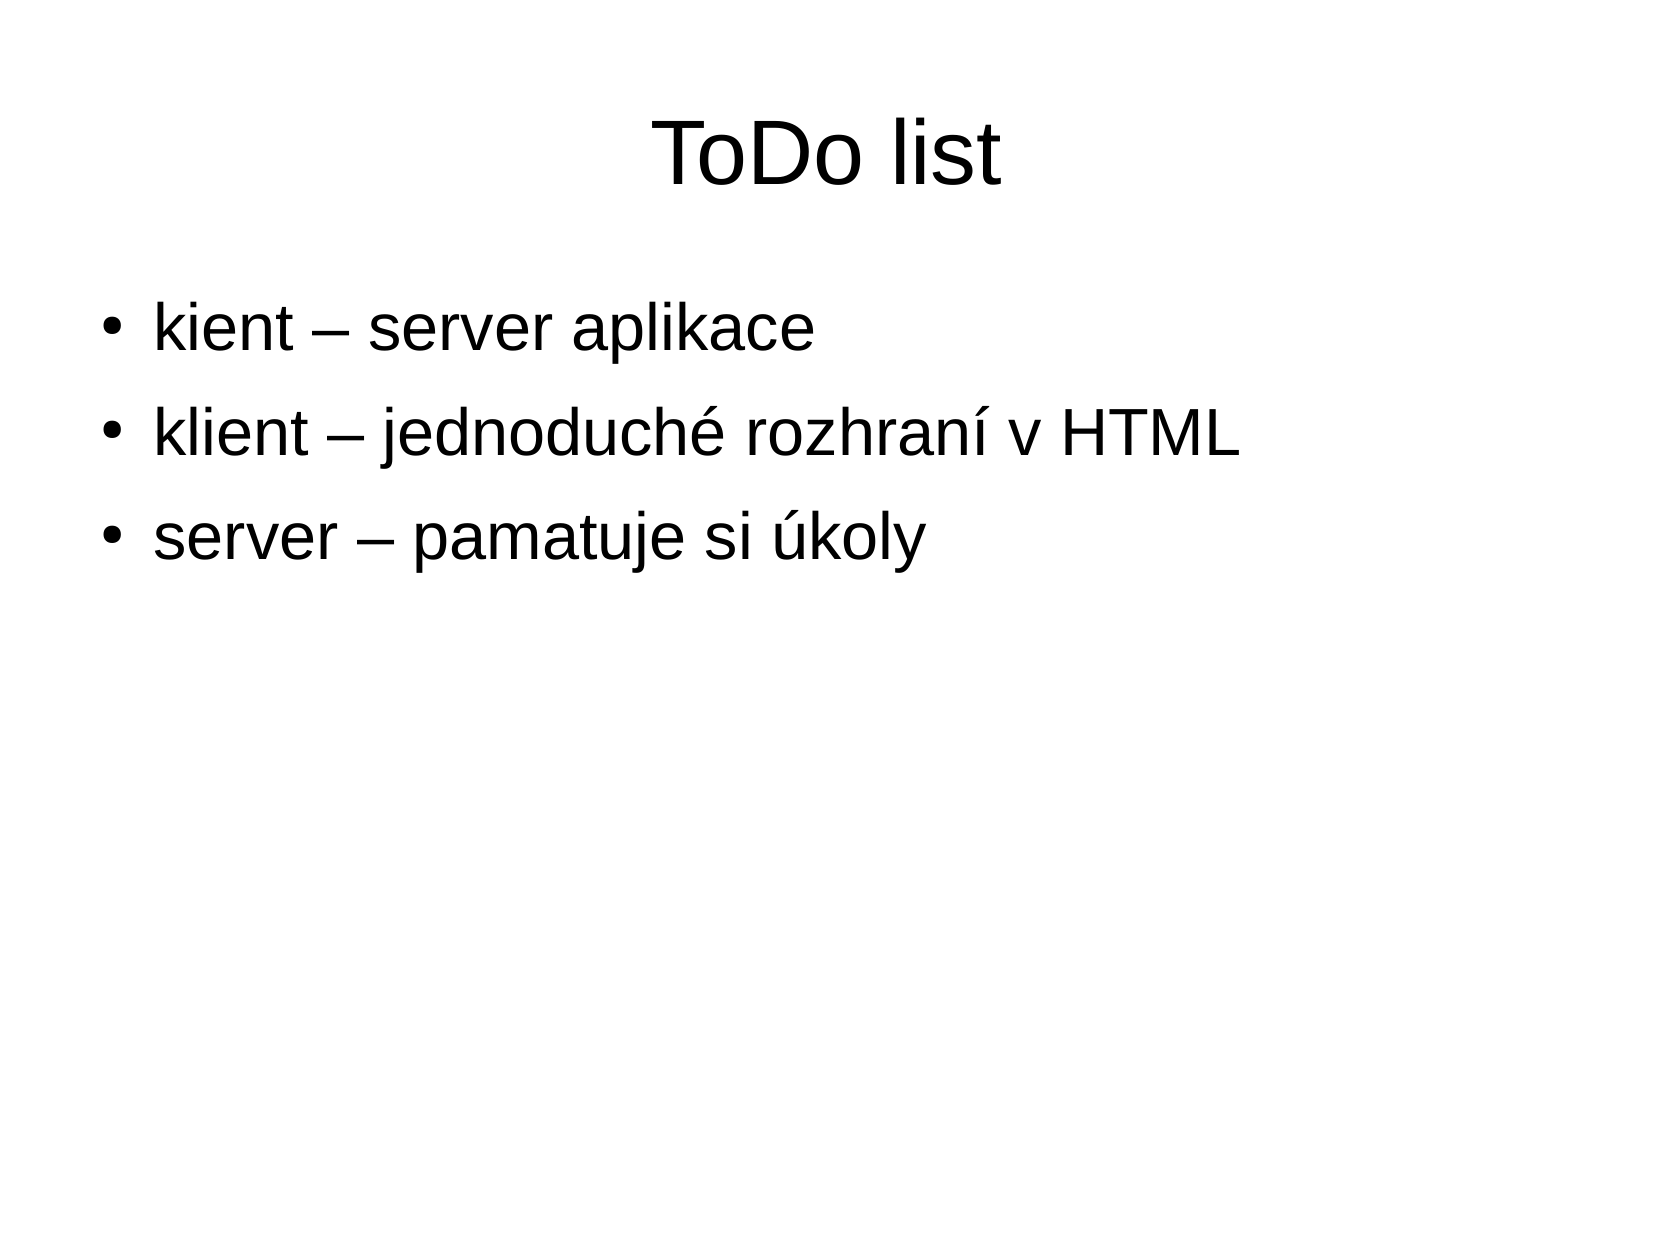

# ToDo list
kient – server aplikace
klient – jednoduché rozhraní v HTML
server – pamatuje si úkoly